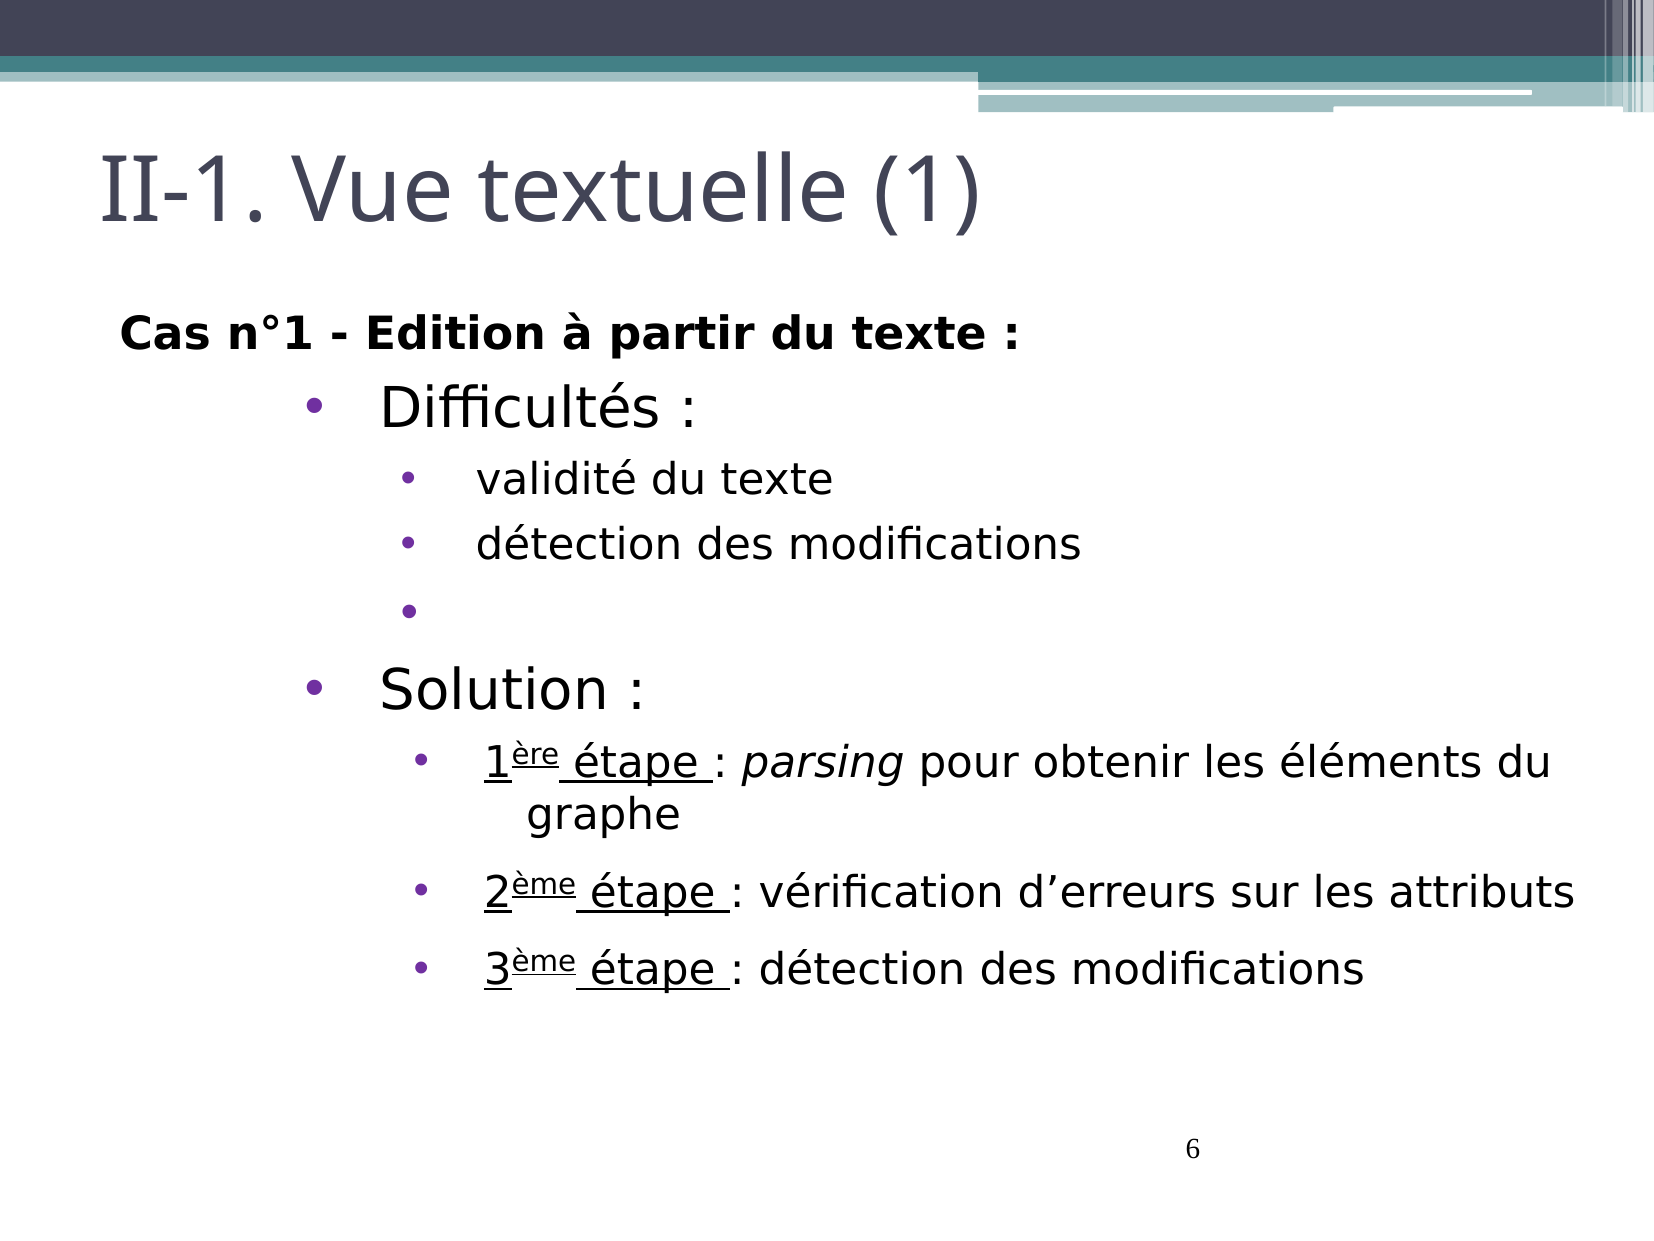

# II-1. Vue textuelle (1)
Cas n°1 - Edition à partir du texte :
Difficultés :
validité du texte
détection des modifications
Solution :
 1ère étape : parsing pour obtenir les éléments du graphe
 2ème étape : vérification d’erreurs sur les attributs
 3ème étape : détection des modifications